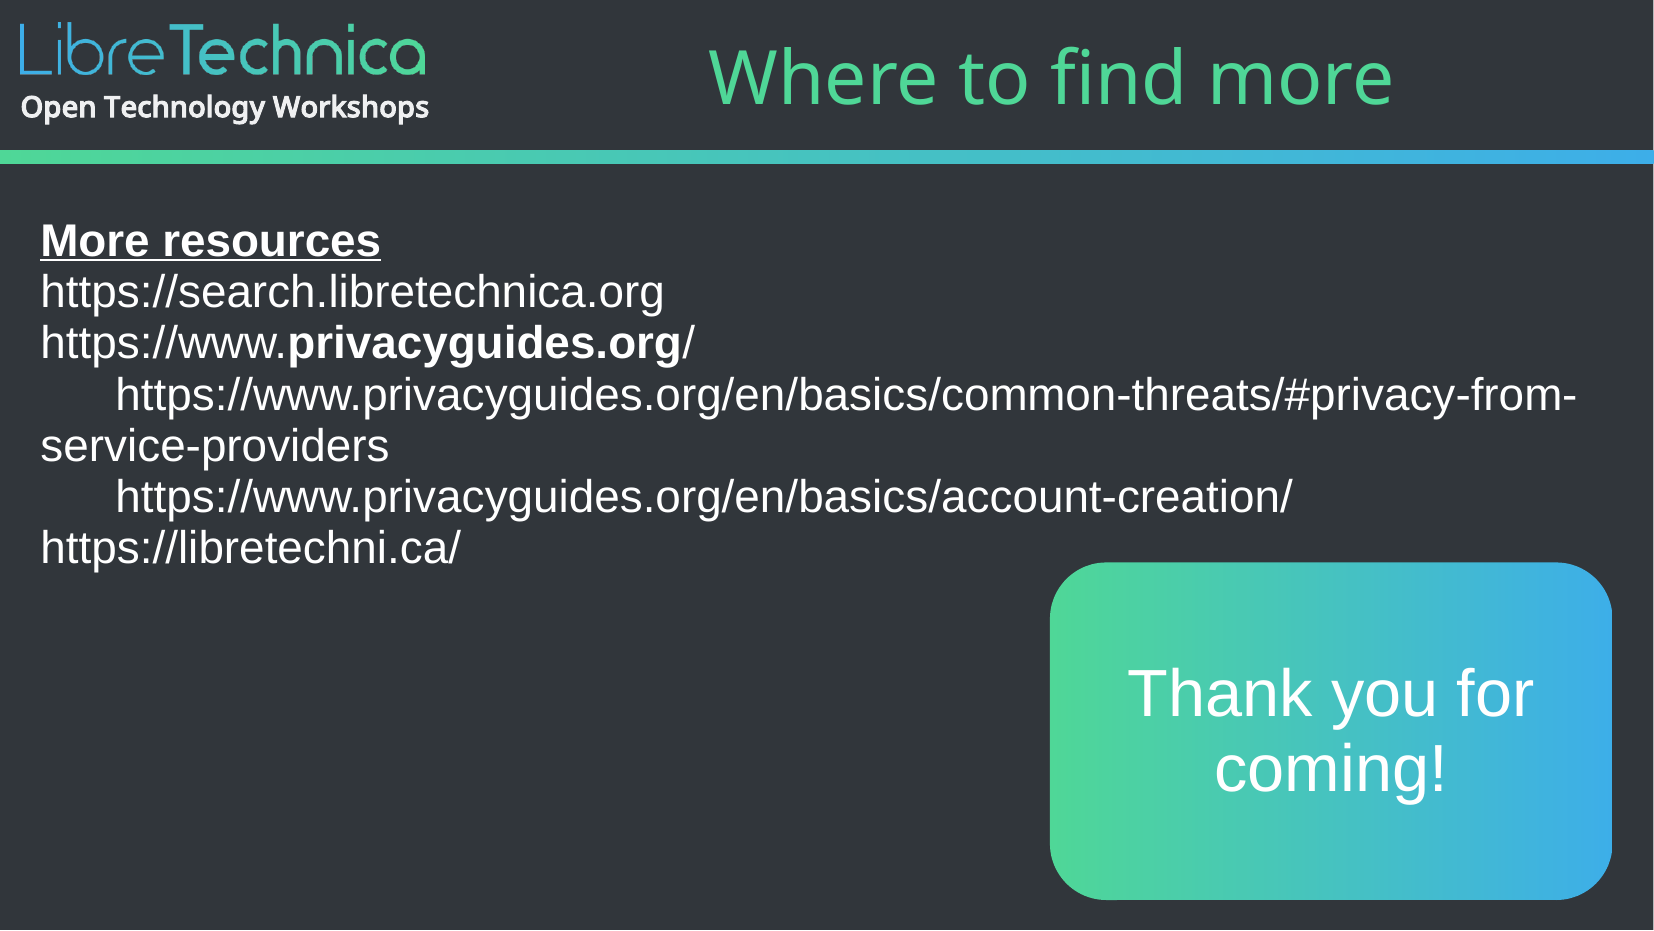

Where to find more
# Open Technology Workshops
More resources
https://search.libretechnica.org
https://www.privacyguides.org/
	https://www.privacyguides.org/en/basics/common-threats/#privacy-from-service-providers
	https://www.privacyguides.org/en/basics/account-creation/
https://libretechni.ca/
Thank you for coming!